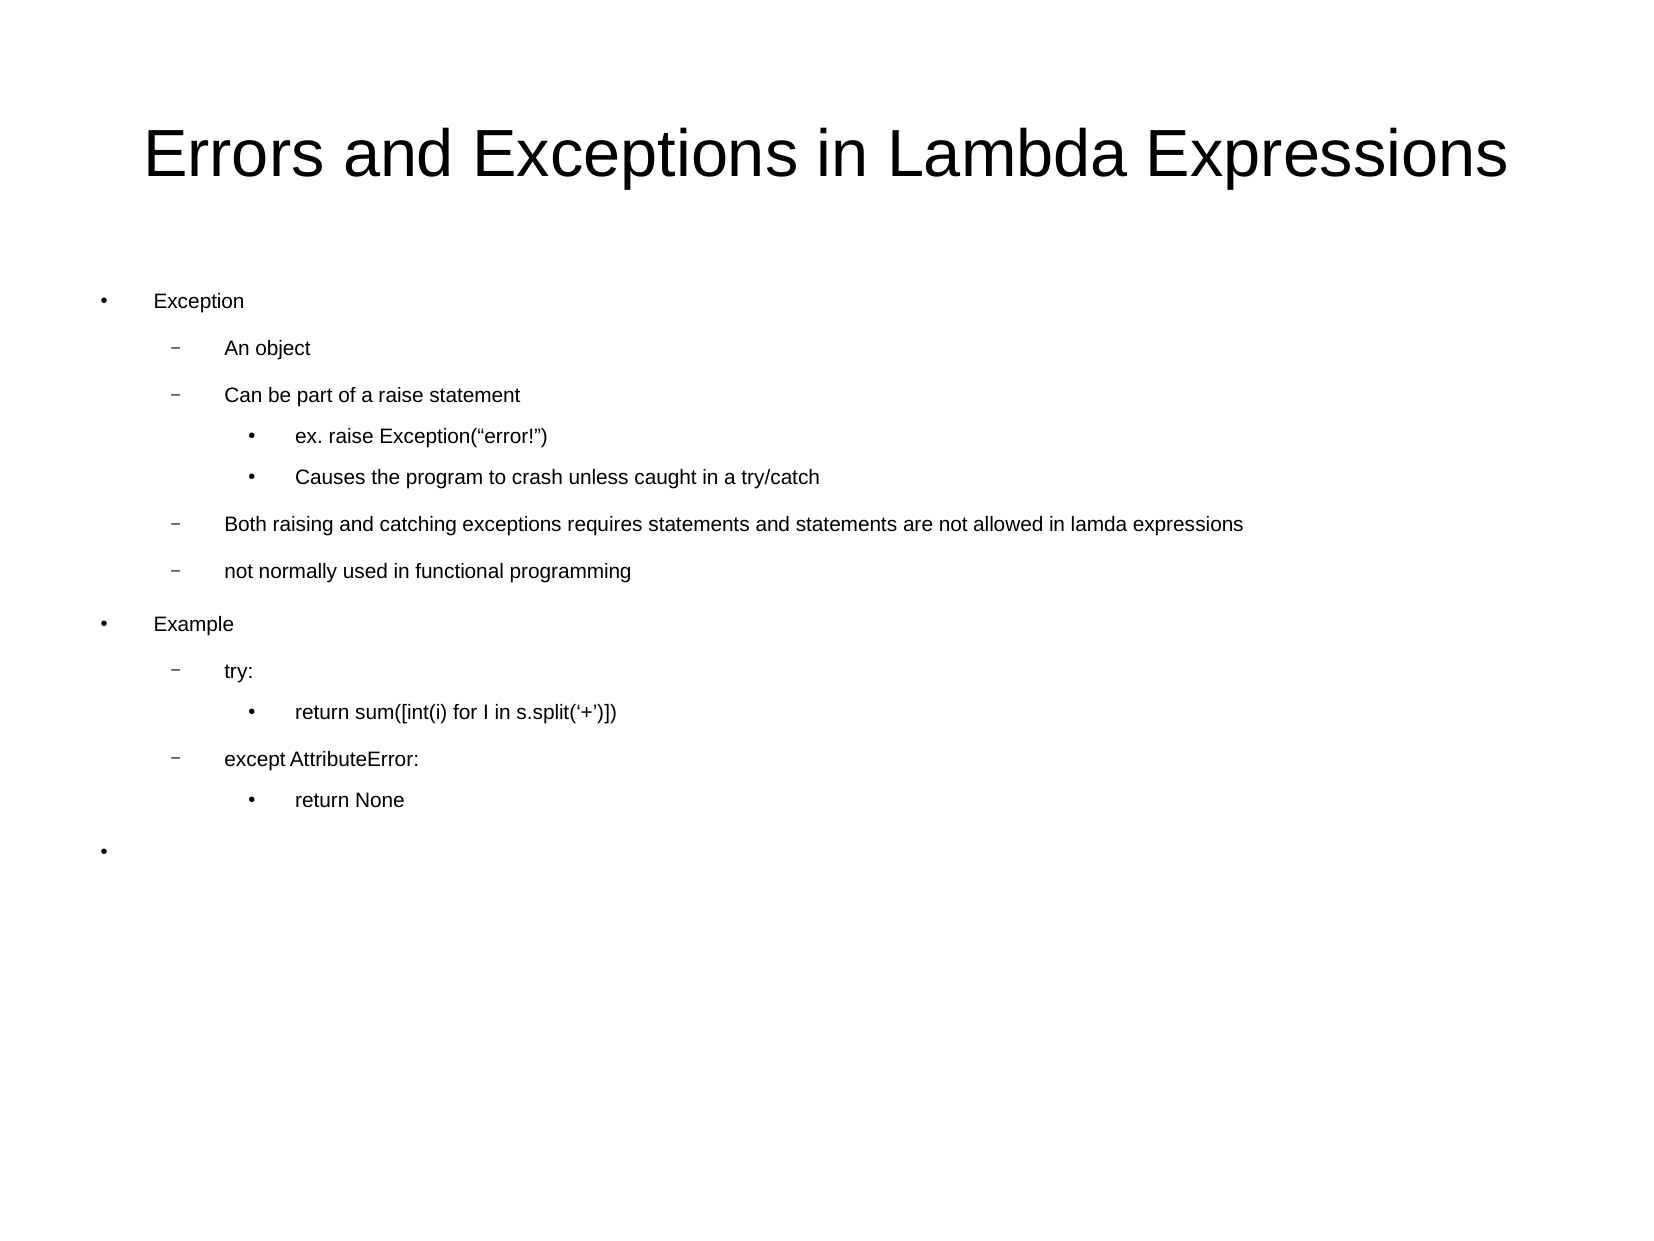

# Errors and Exceptions in Lambda Expressions
Exception
An object
Can be part of a raise statement
ex. raise Exception(“error!”)
Causes the program to crash unless caught in a try/catch
Both raising and catching exceptions requires statements and statements are not allowed in lamda expressions
not normally used in functional programming
Example
try:
return sum([int(i) for I in s.split(‘+’)])
except AttributeError:
return None